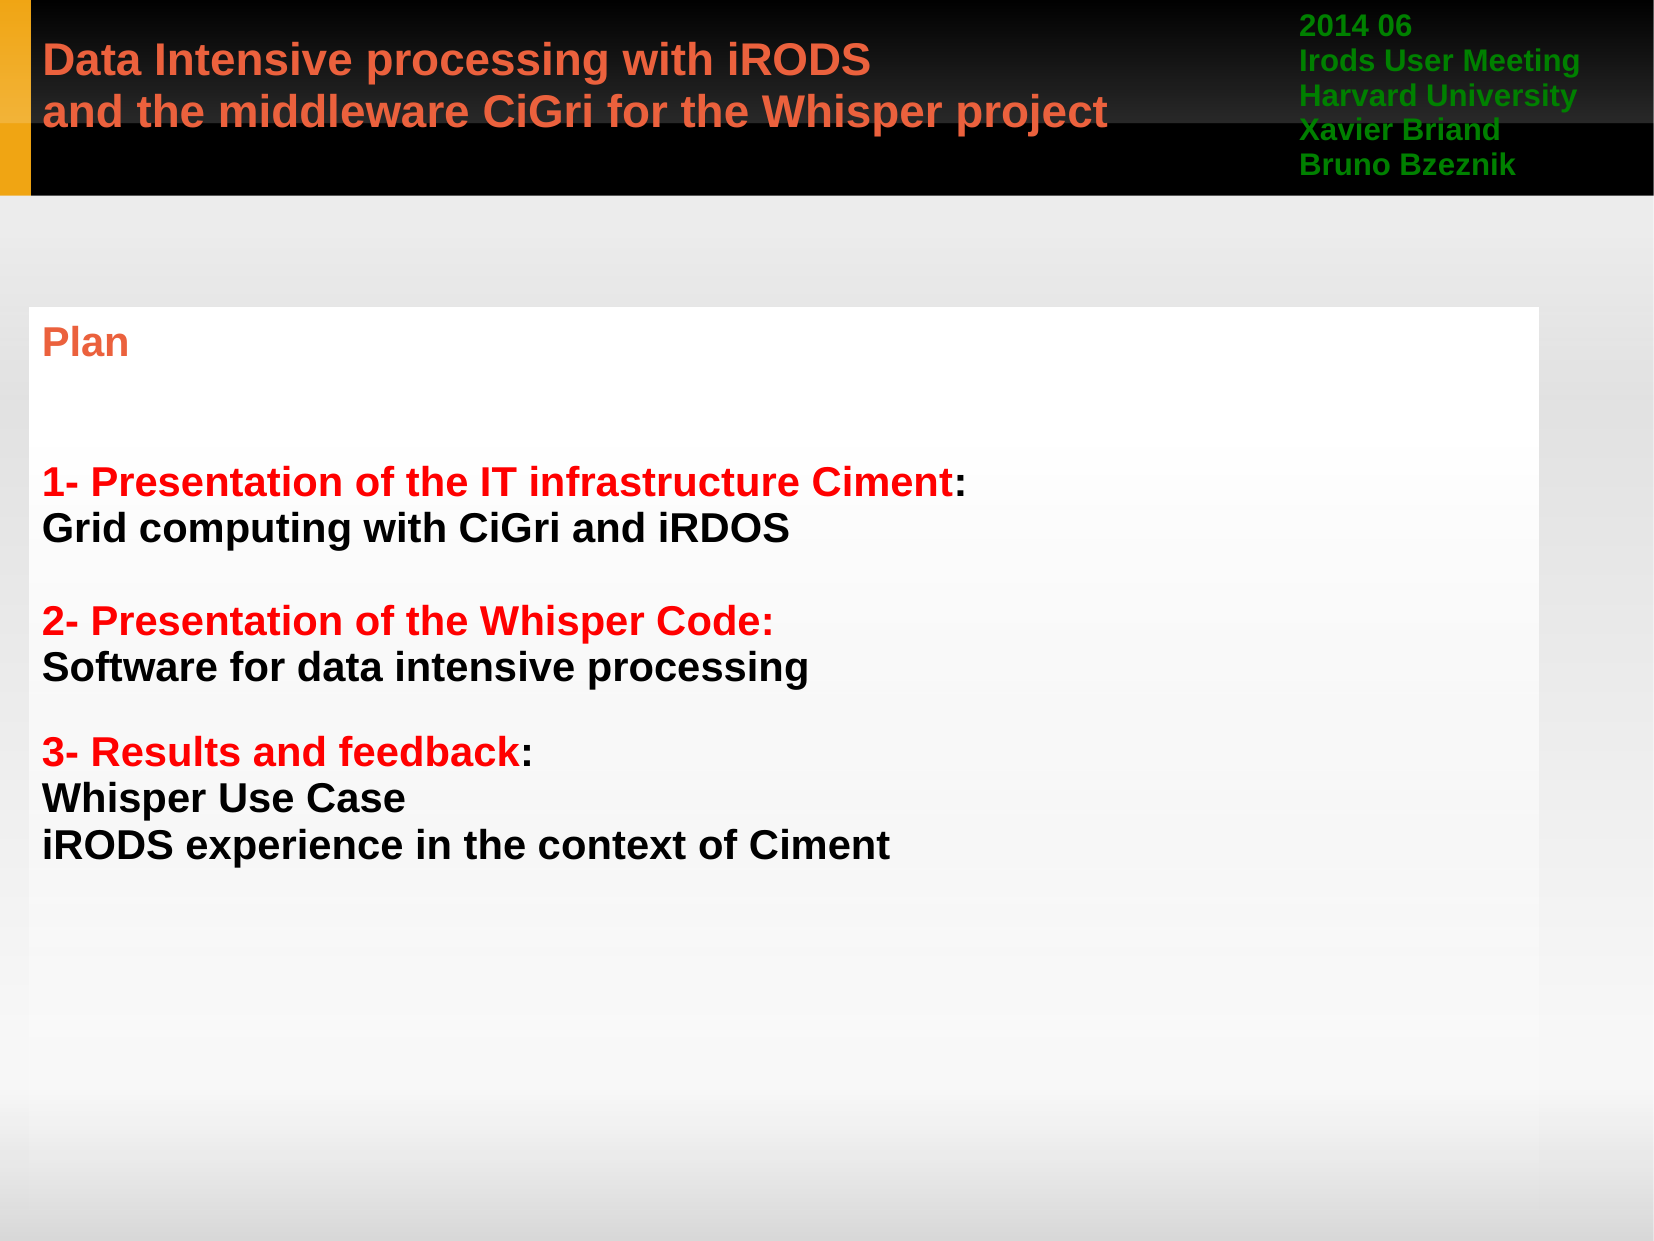

2014 06
Irods User Meeting
Harvard University
Xavier Briand
Bruno Bzeznik
 Data Intensive processing with iRODS
 and the middleware CiGri for the Whisper project
# Plan
1- Presentation of the IT infrastructure Ciment:
Grid computing with CiGri and iRDOS
2- Presentation of the Whisper Code:
Software for data intensive processing
3- Results and feedback:
Whisper Use Case
iRODS experience in the context of Ciment